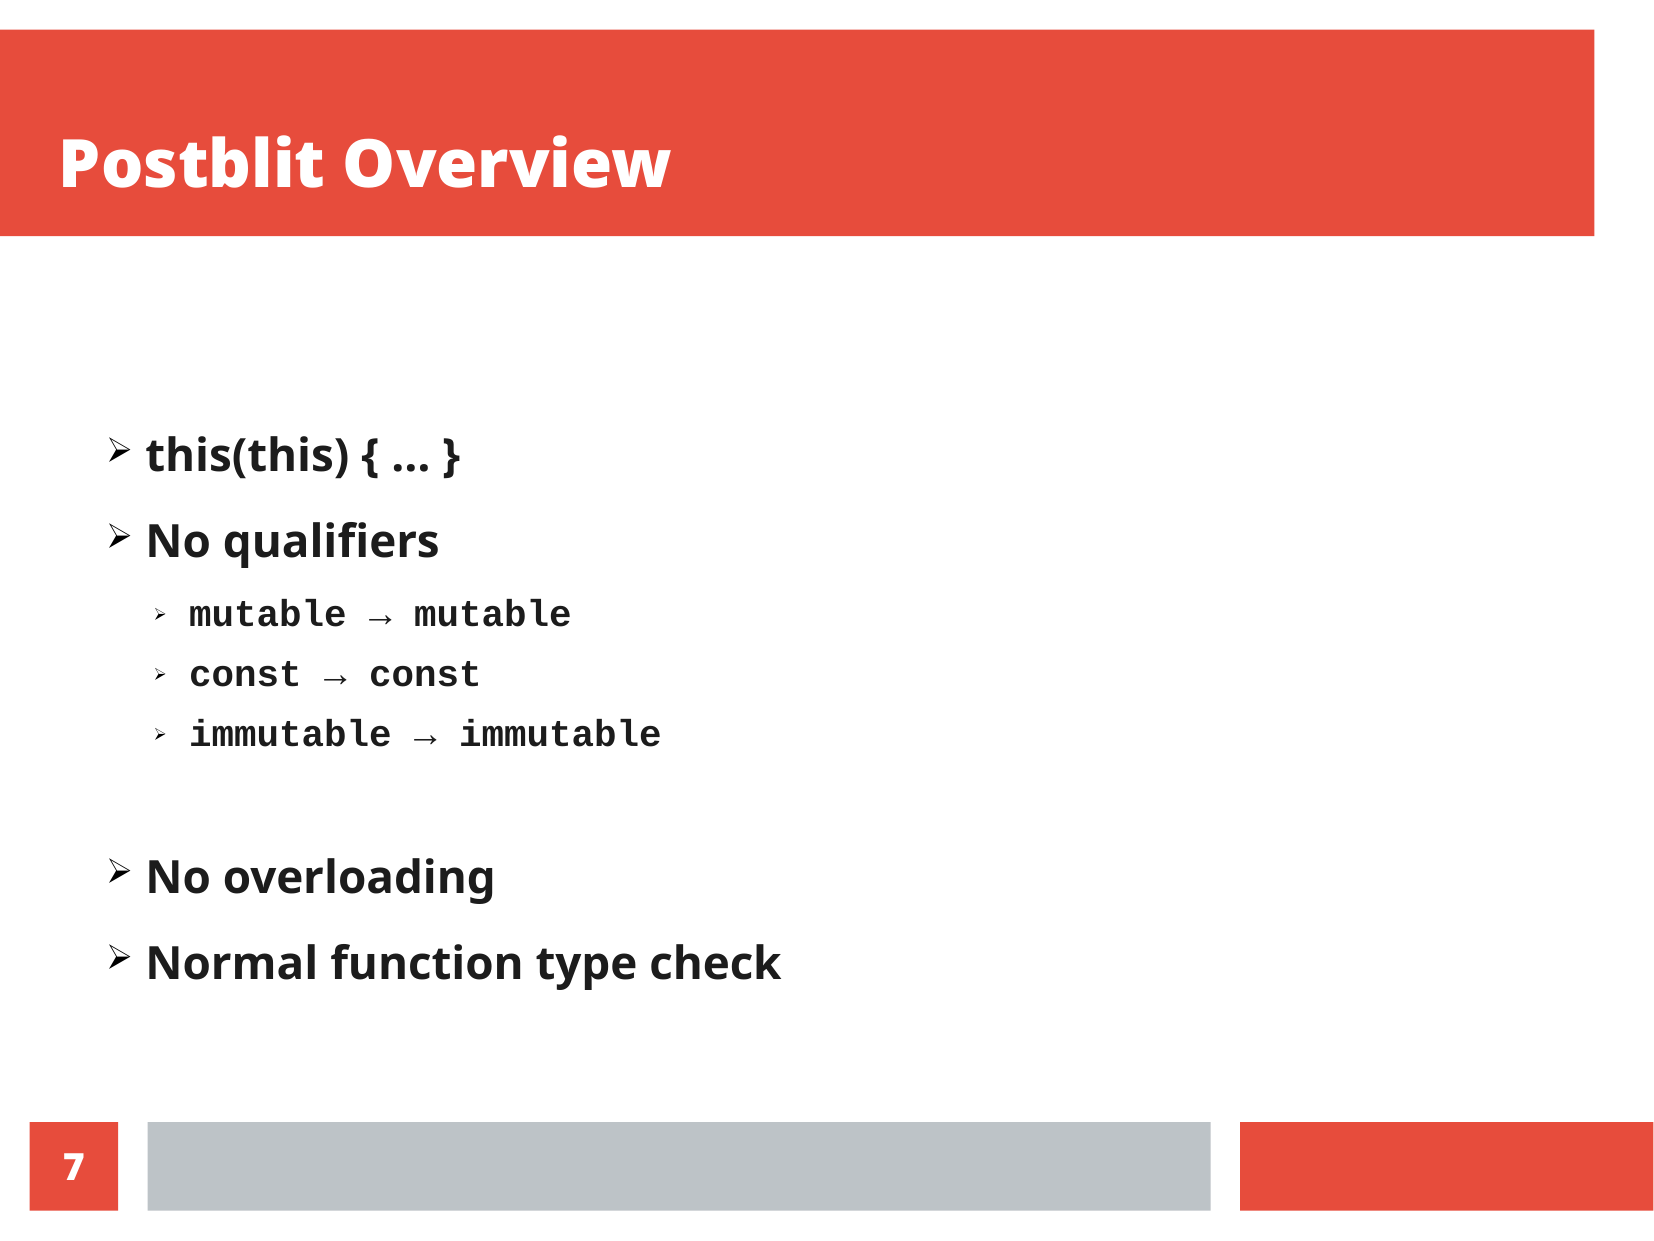

# Postblit Overview
 this(this) { … }
 No qualifiers
 mutable → mutable
 const → const
 immutable → immutable
 No overloading
 Normal function type check
7